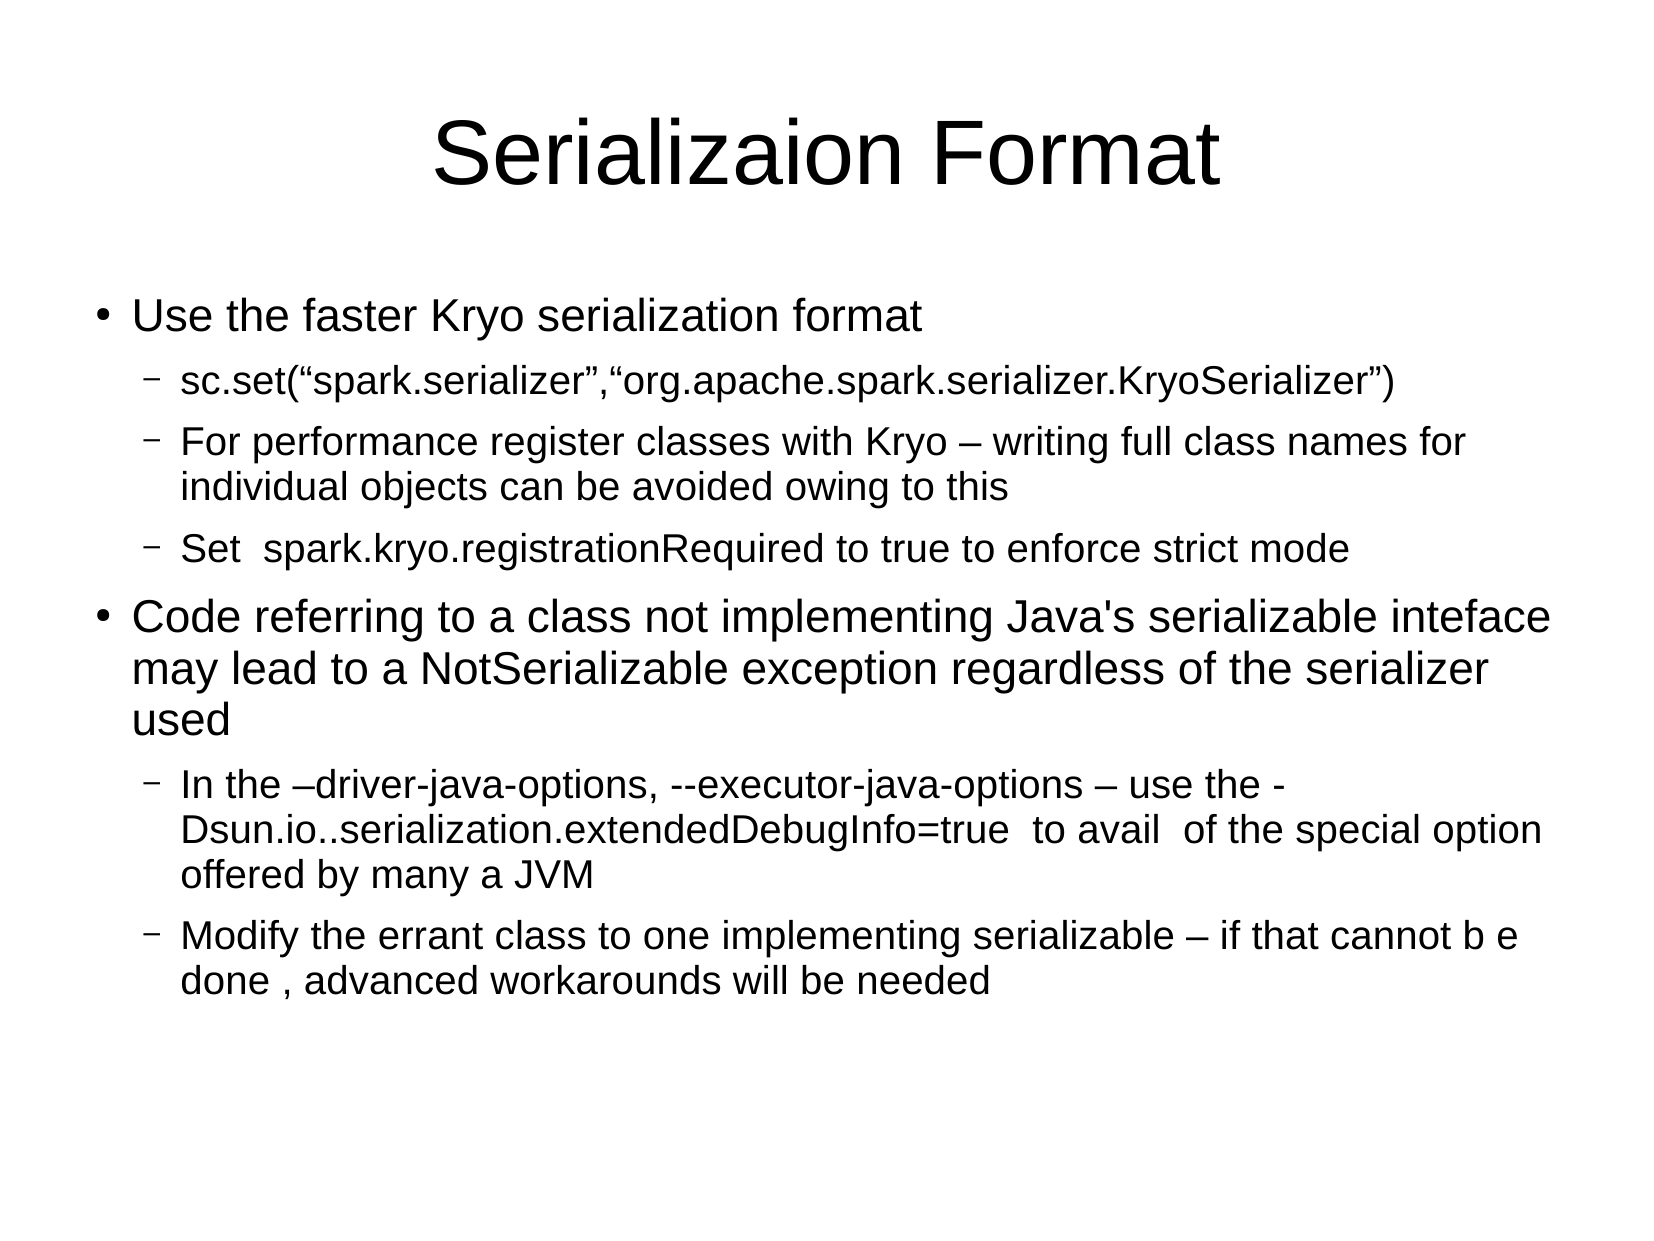

# Serializaion Format
Use the faster Kryo serialization format
sc.set(“spark.serializer”,“org.apache.spark.serializer.KryoSerializer”)
For performance register classes with Kryo – writing full class names for individual objects can be avoided owing to this
Set spark.kryo.registrationRequired to true to enforce strict mode
Code referring to a class not implementing Java's serializable inteface may lead to a NotSerializable exception regardless of the serializer used
In the –driver-java-options, --executor-java-options – use the -Dsun.io..serialization.extendedDebugInfo=true to avail of the special option offered by many a JVM
Modify the errant class to one implementing serializable – if that cannot b e done , advanced workarounds will be needed